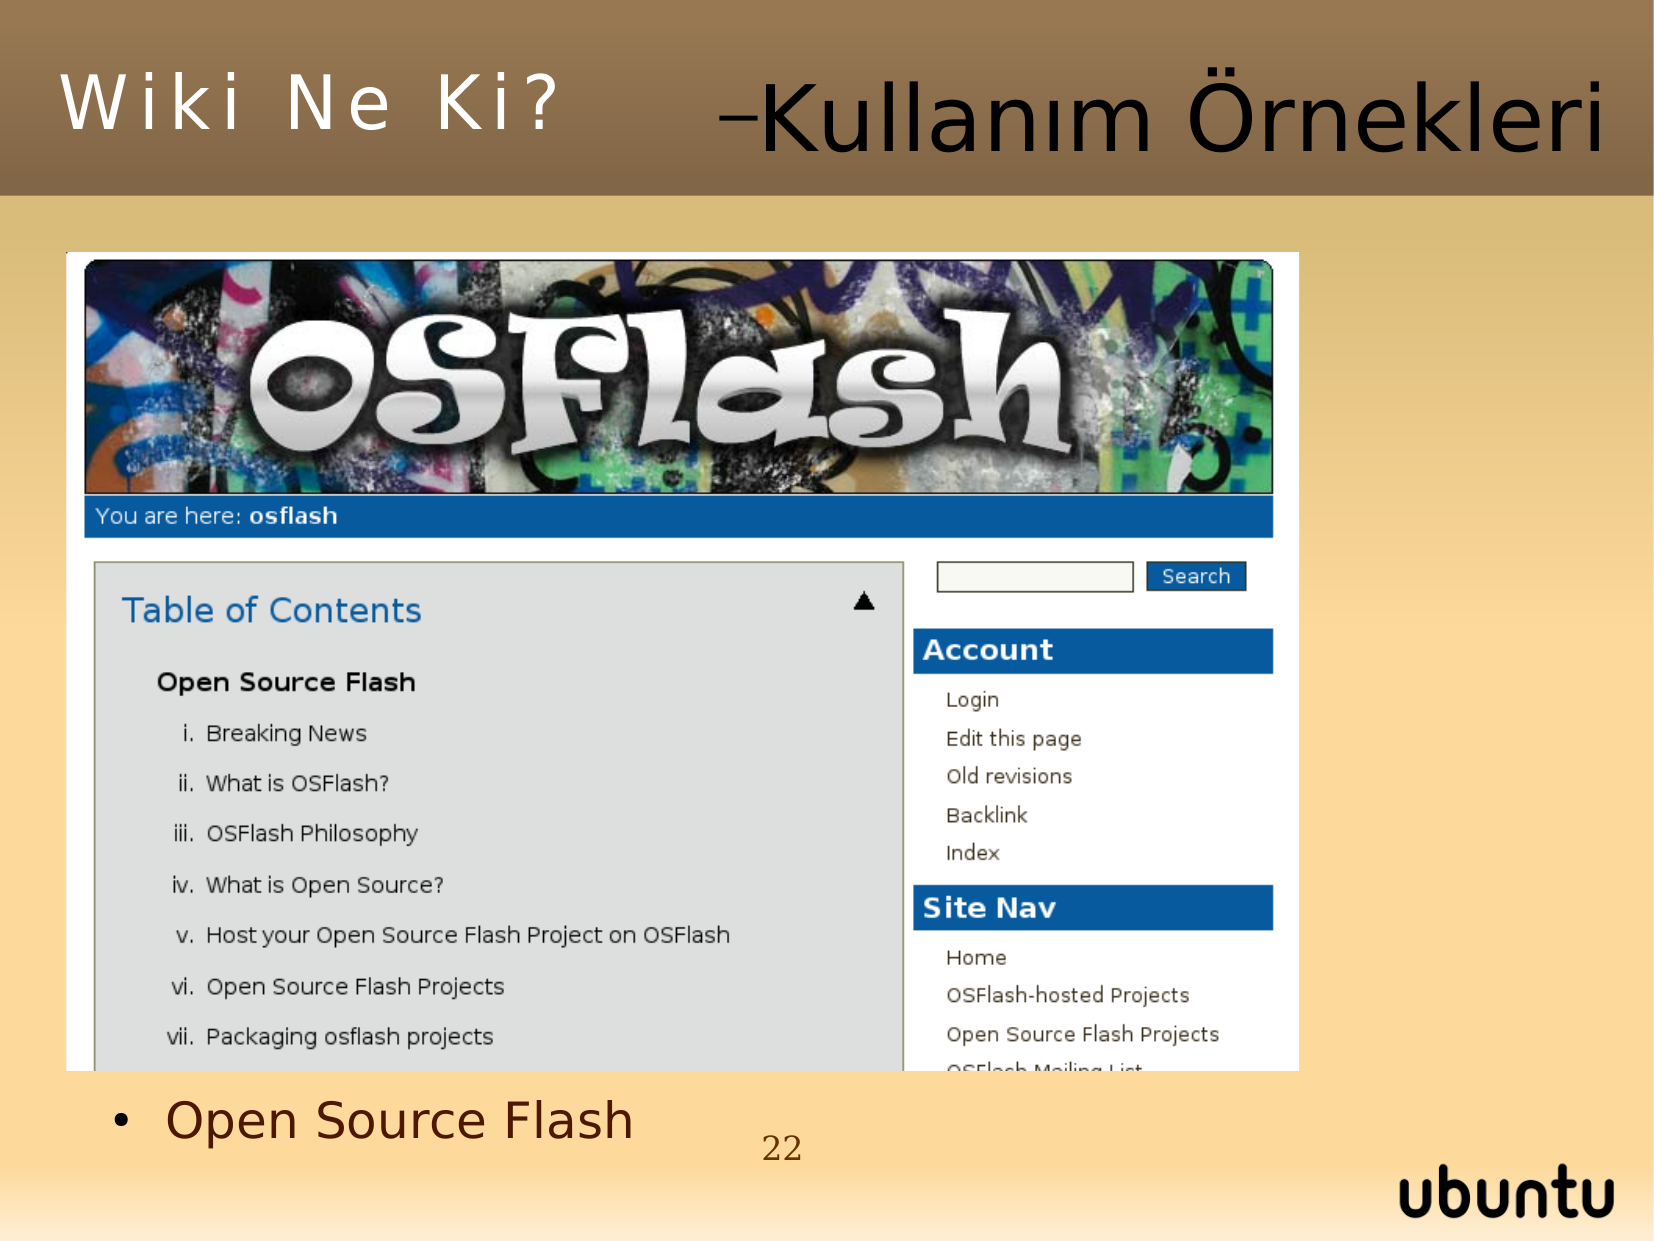

Wiki Ne Ki?
Kullanım Örnekleri
# Open Source Flash
22